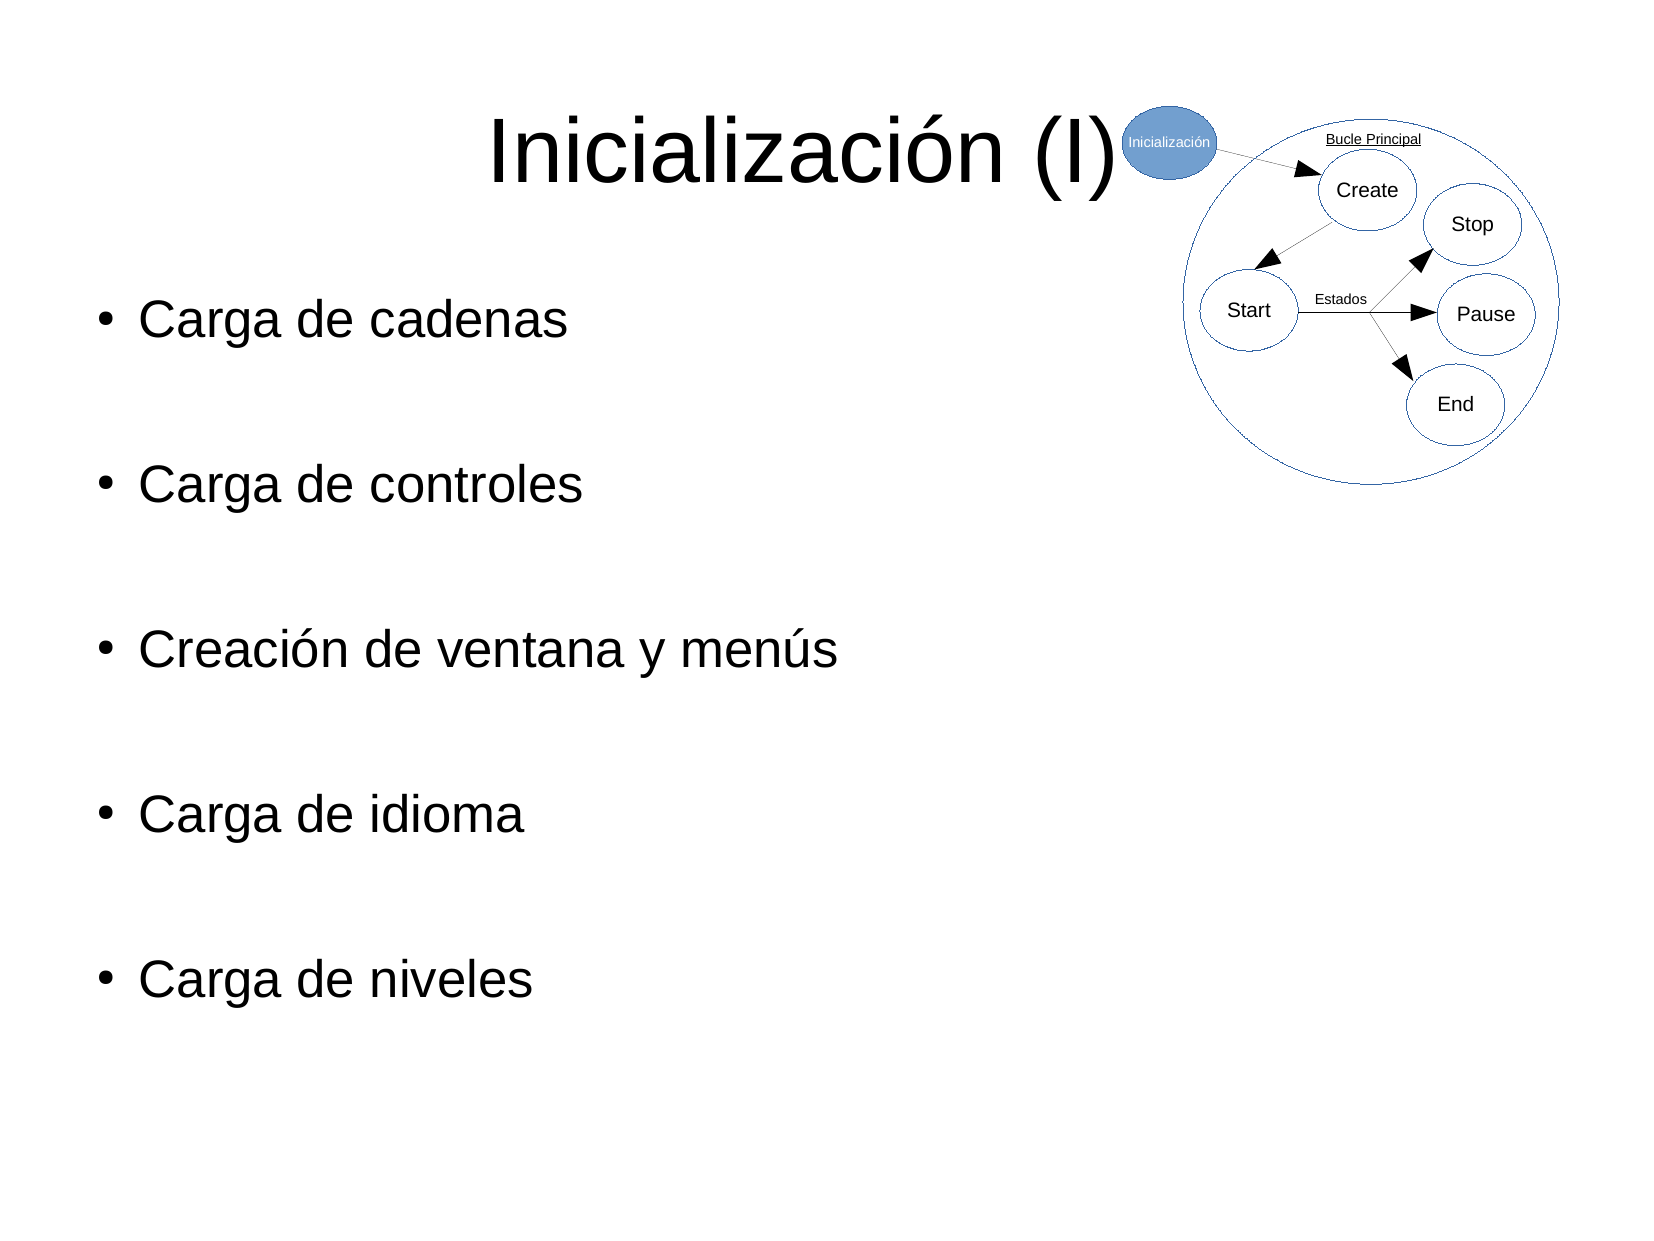

# Inicialización (I)
Inicialización
Bucle Principal
Create
Stop
Start
Pause
Estados
Carga de cadenas
Carga de controles
Creación de ventana y menús
Carga de idioma
Carga de niveles
End